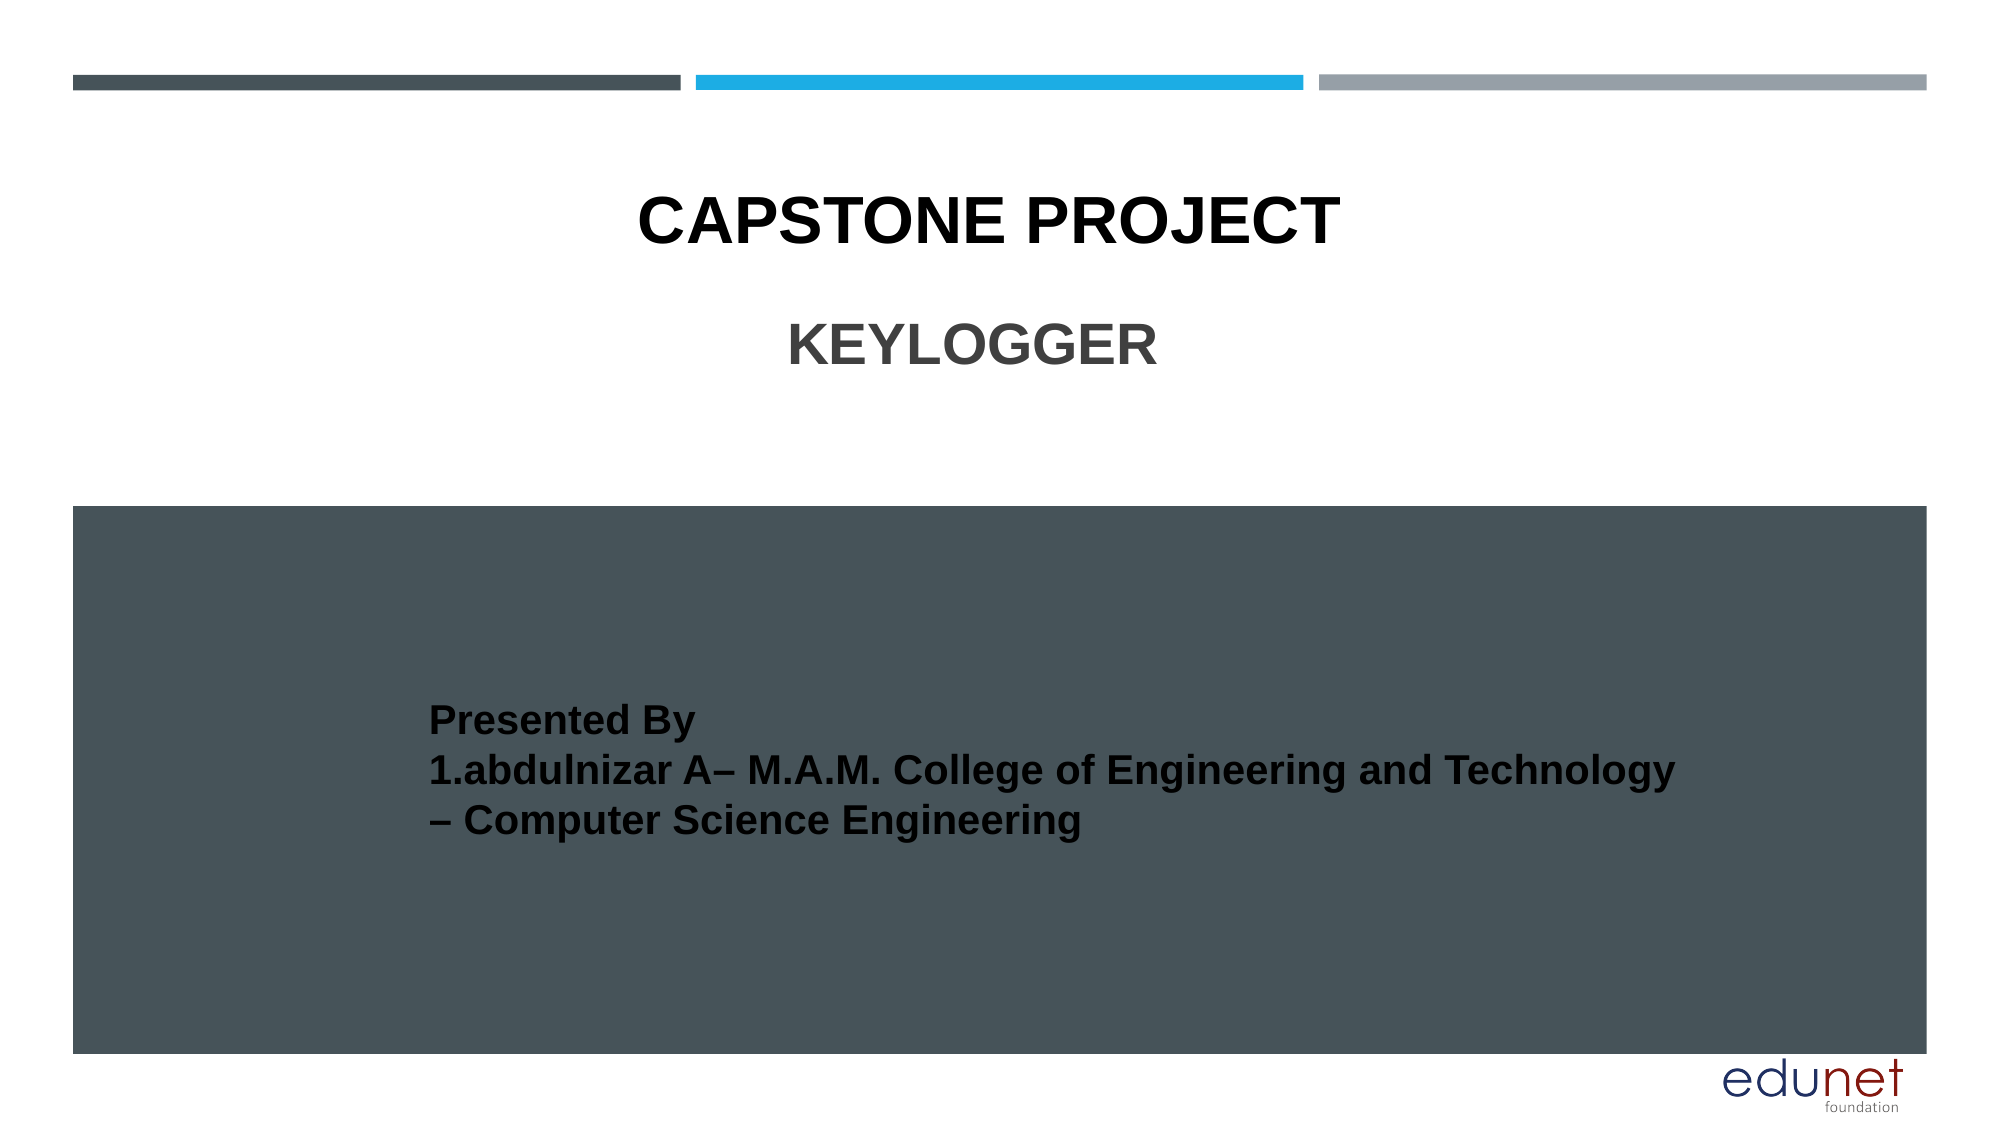

CAPSTONE PROJECT
# KEYLOGGER
Presented By
1.abdulnizar A– M.A.M. College of Engineering and Technology – Computer Science Engineering